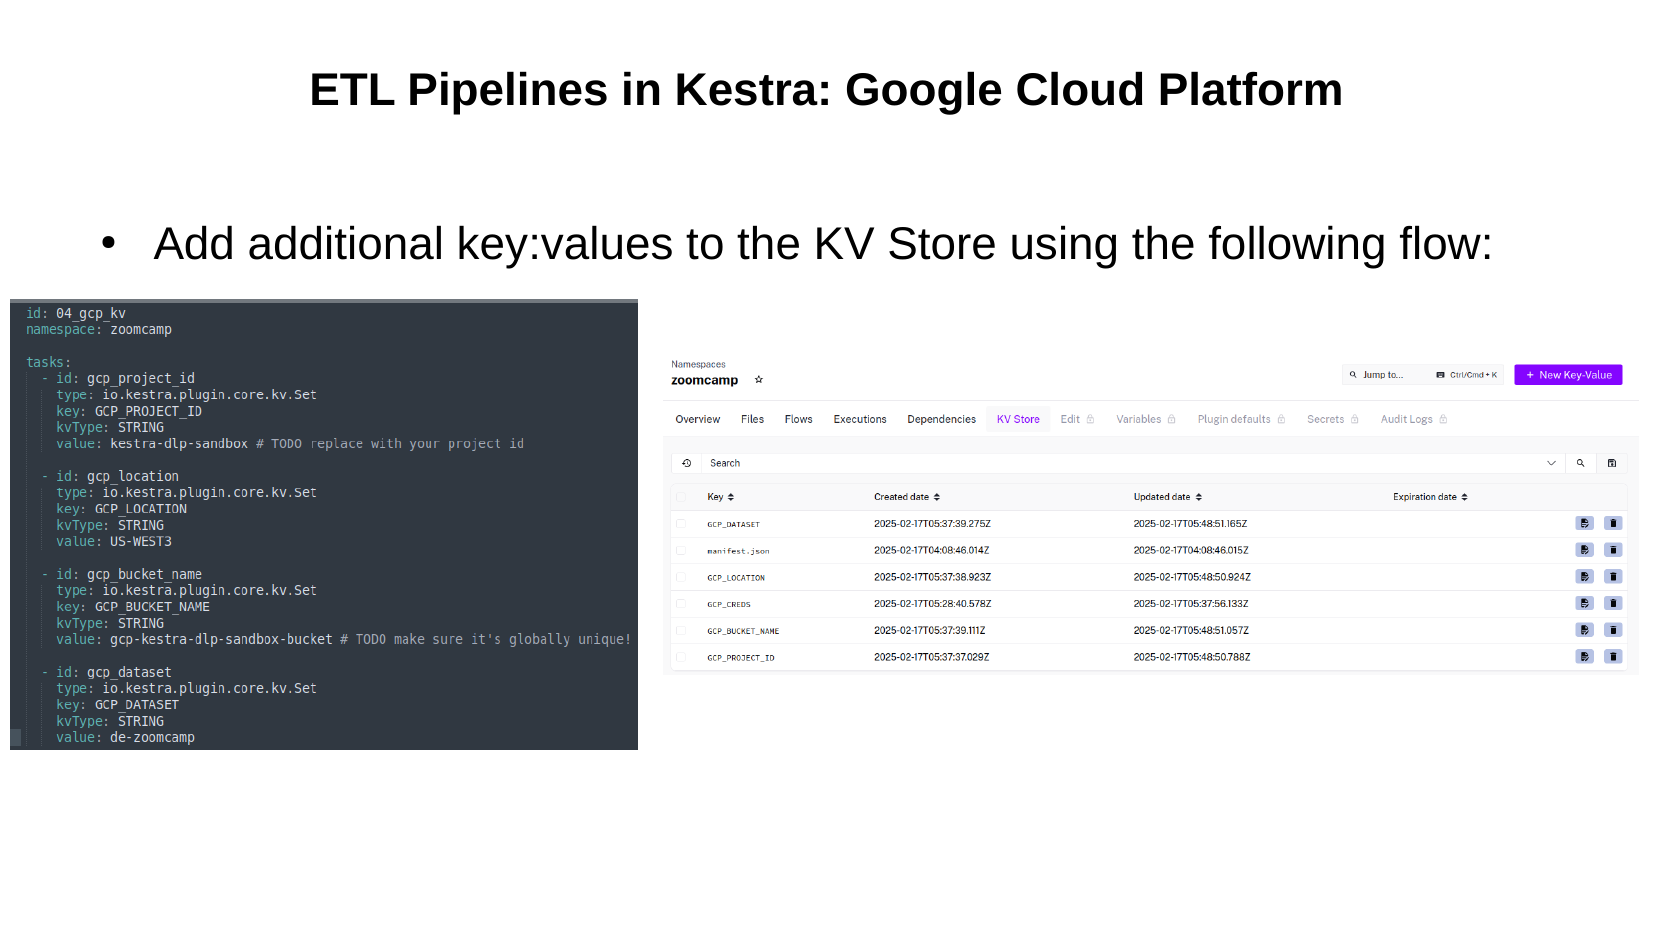

# ETL Pipelines in Kestra: Google Cloud Platform
Add additional key:values to the KV Store using the following flow: